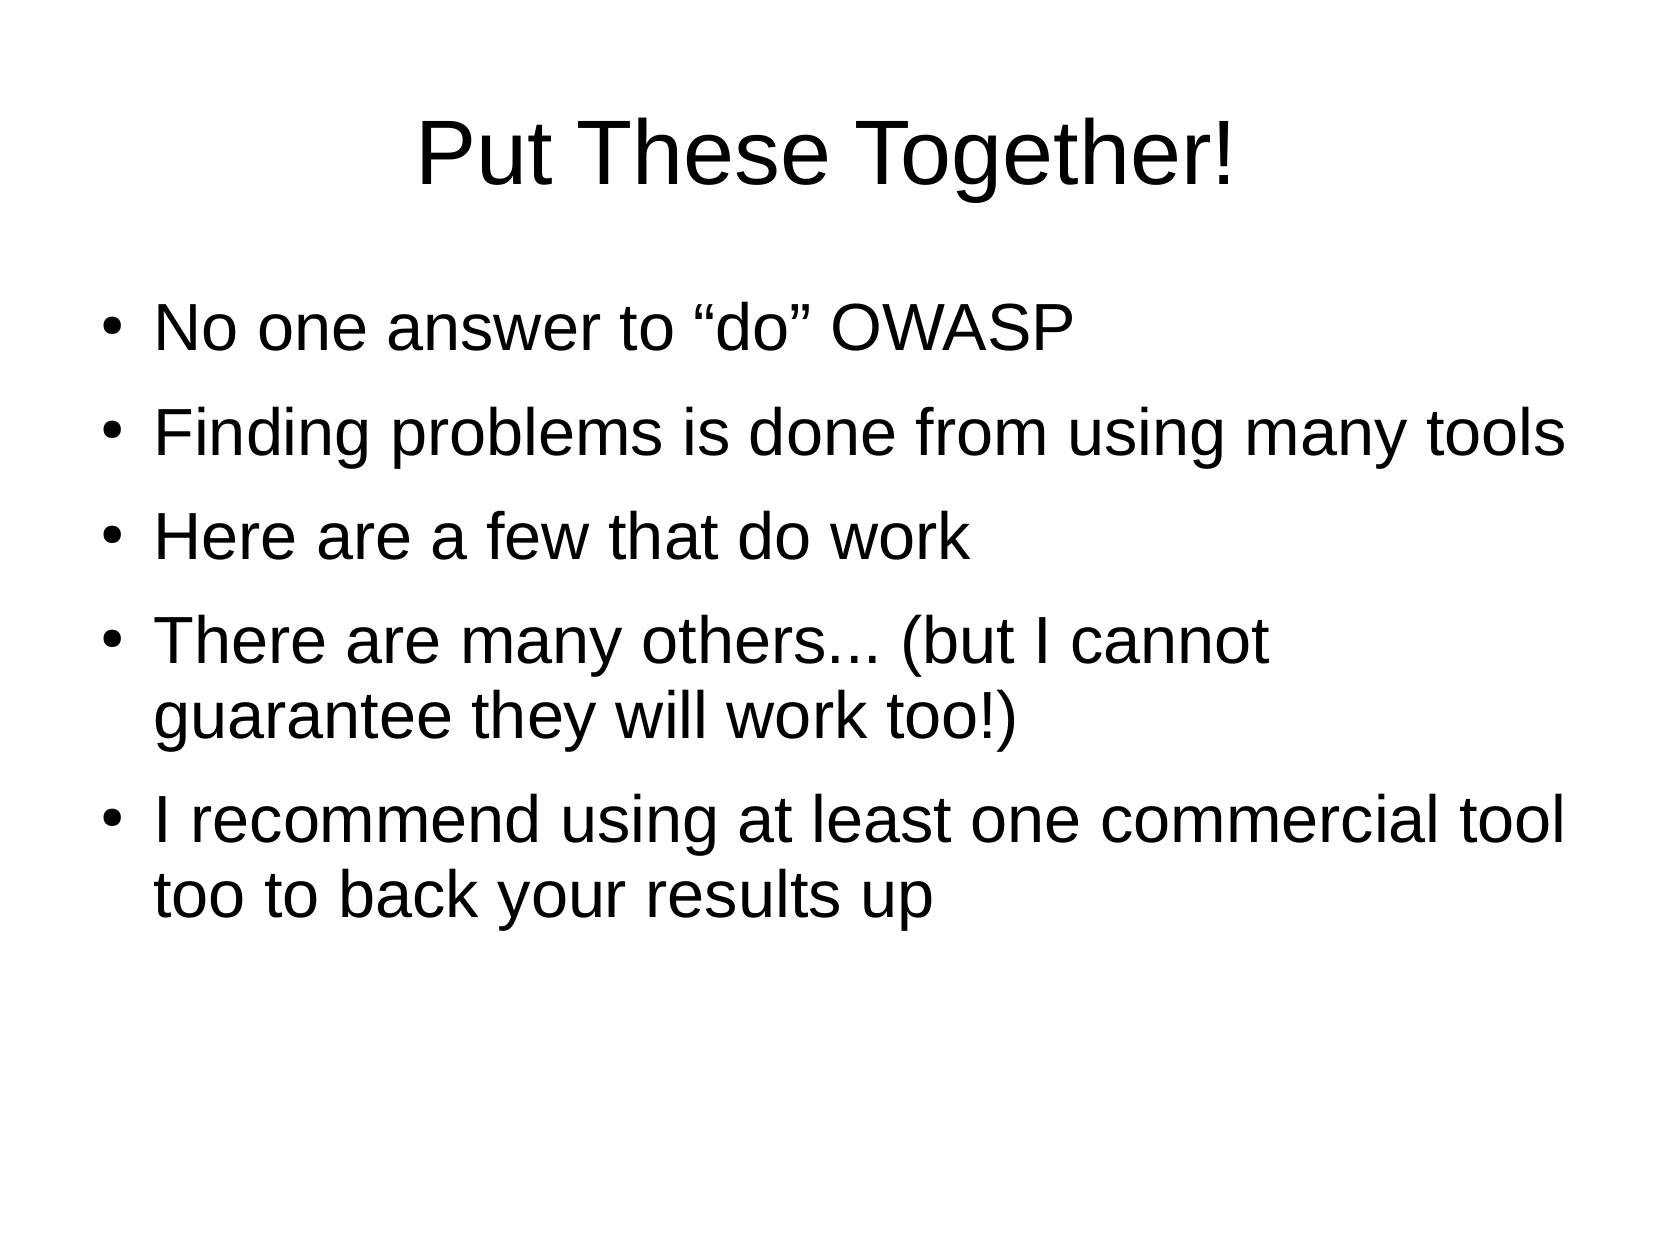

# Put These Together!
No one answer to “do” OWASP
Finding problems is done from using many tools
Here are a few that do work
There are many others... (but I cannot guarantee they will work too!)
I recommend using at least one commercial tool too to back your results up